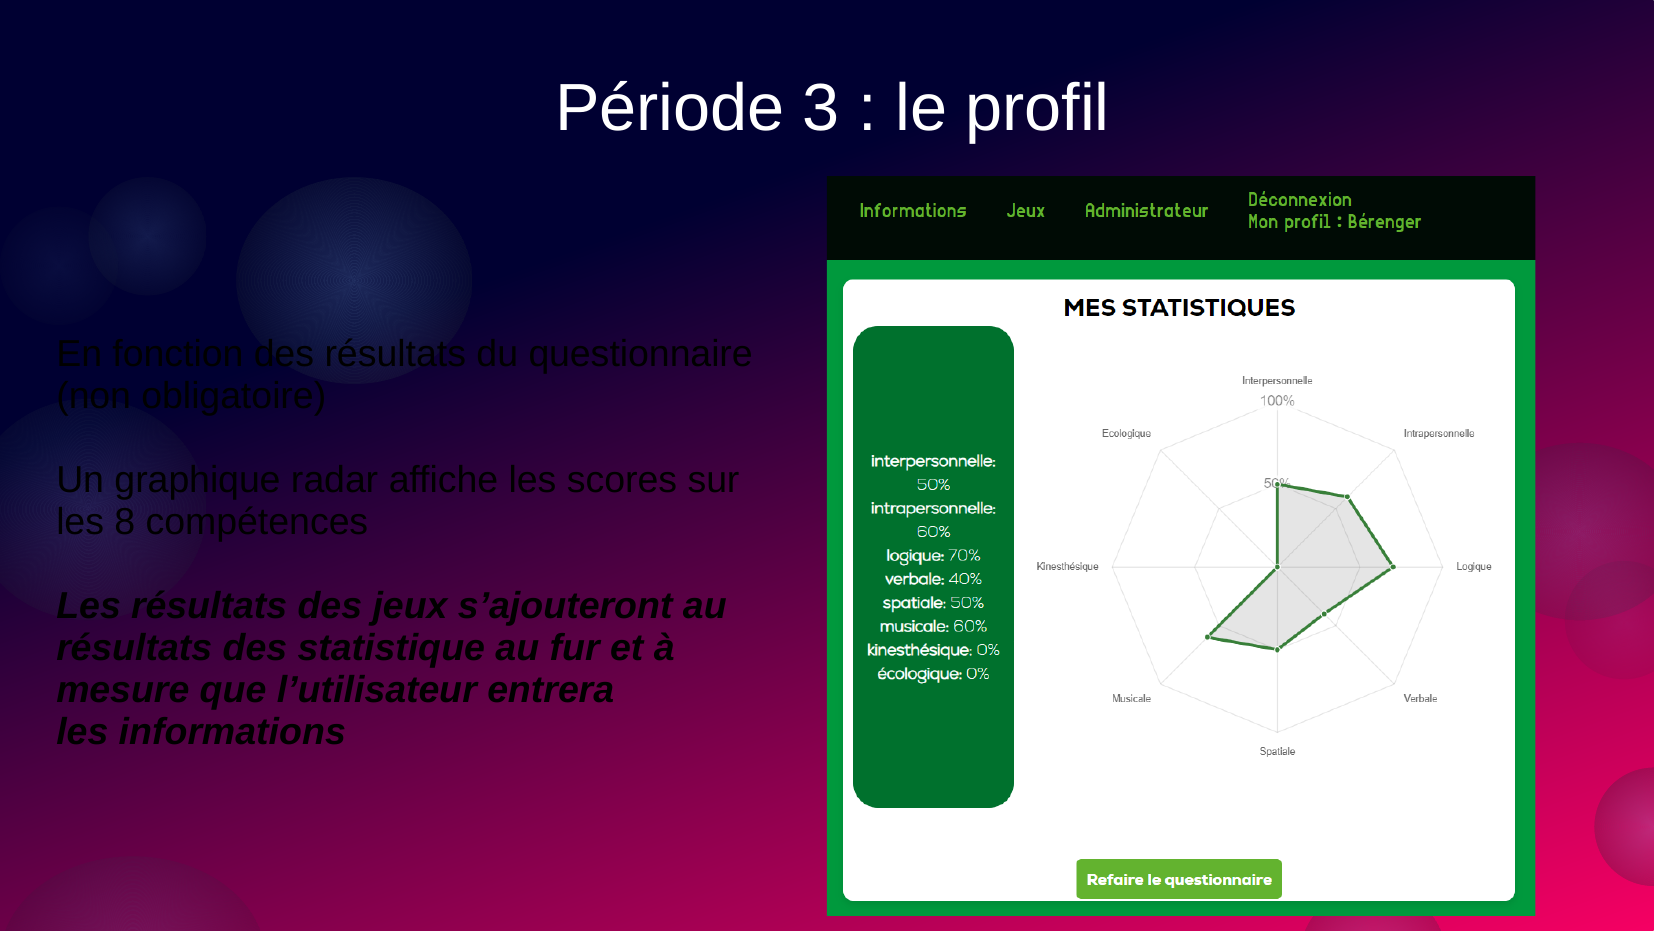

# Période 3 : le profil
En fonction des résultats du questionnaire
(non obligatoire)
Un graphique radar affiche les scores sur
les 8 compétences
Les résultats des jeux s’ajouteront au
résultats des statistique au fur et à
mesure que l’utilisateur entrera
les informations